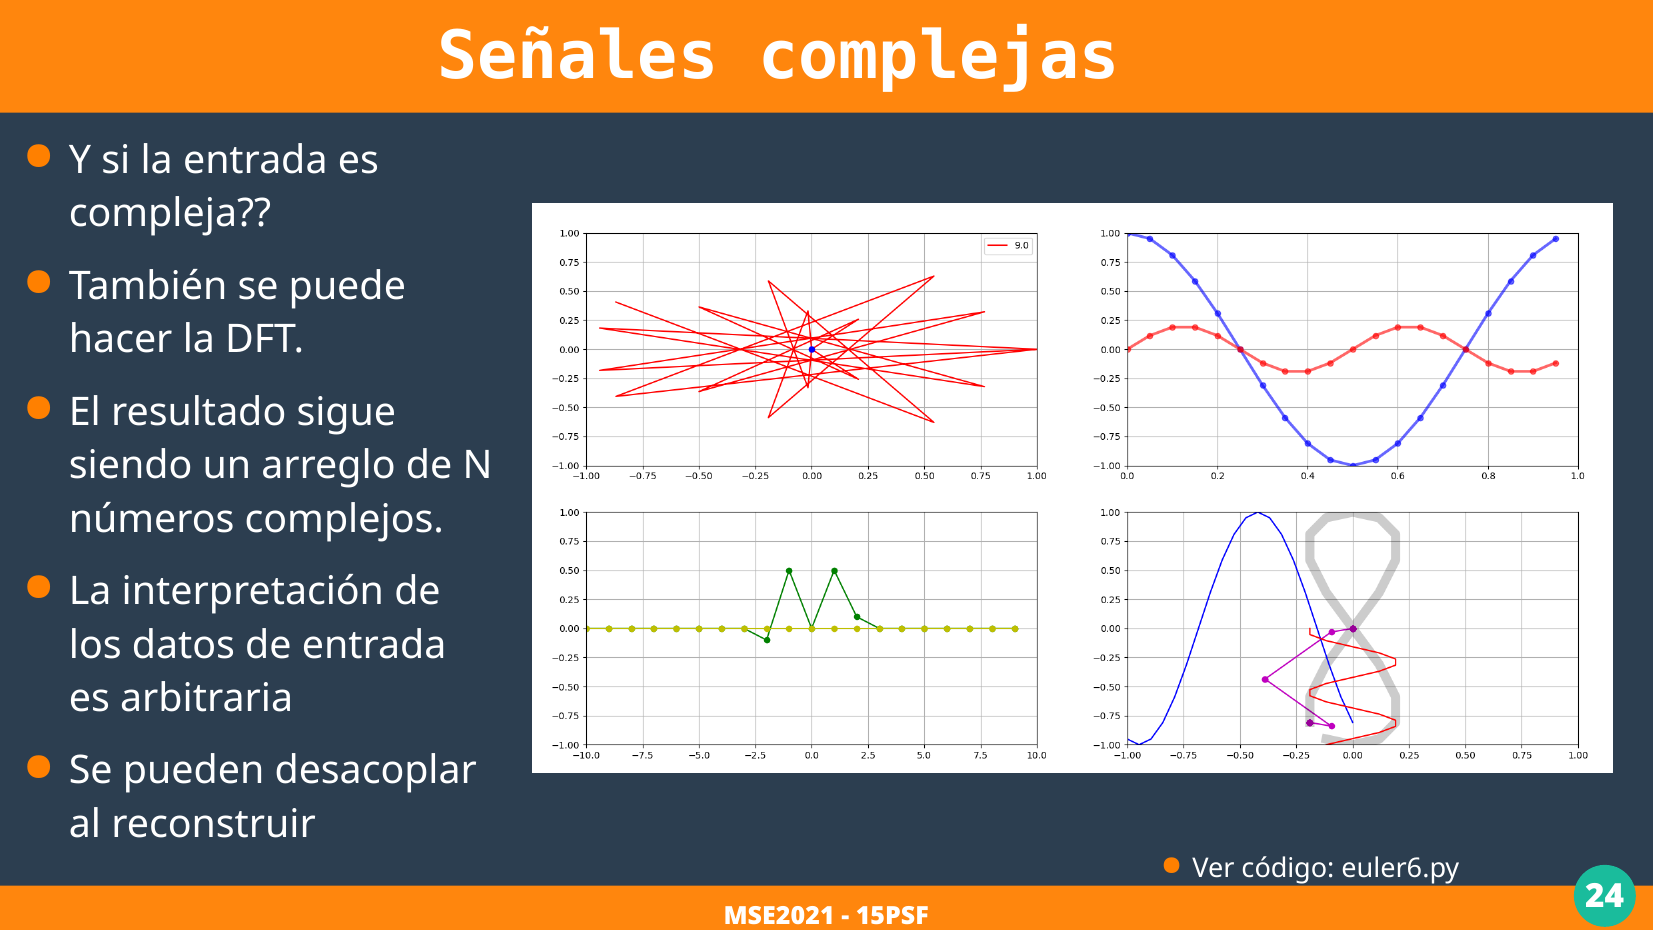

Señales complejas
# Y si la entrada es compleja??
También se puede hacer la DFT.
El resultado sigue siendo un arreglo de N números complejos.
La interpretación de los datos de entrada es arbitraria
Se pueden desacoplar al reconstruir
Ver código: euler6.py
MSE2021 - 15PSF